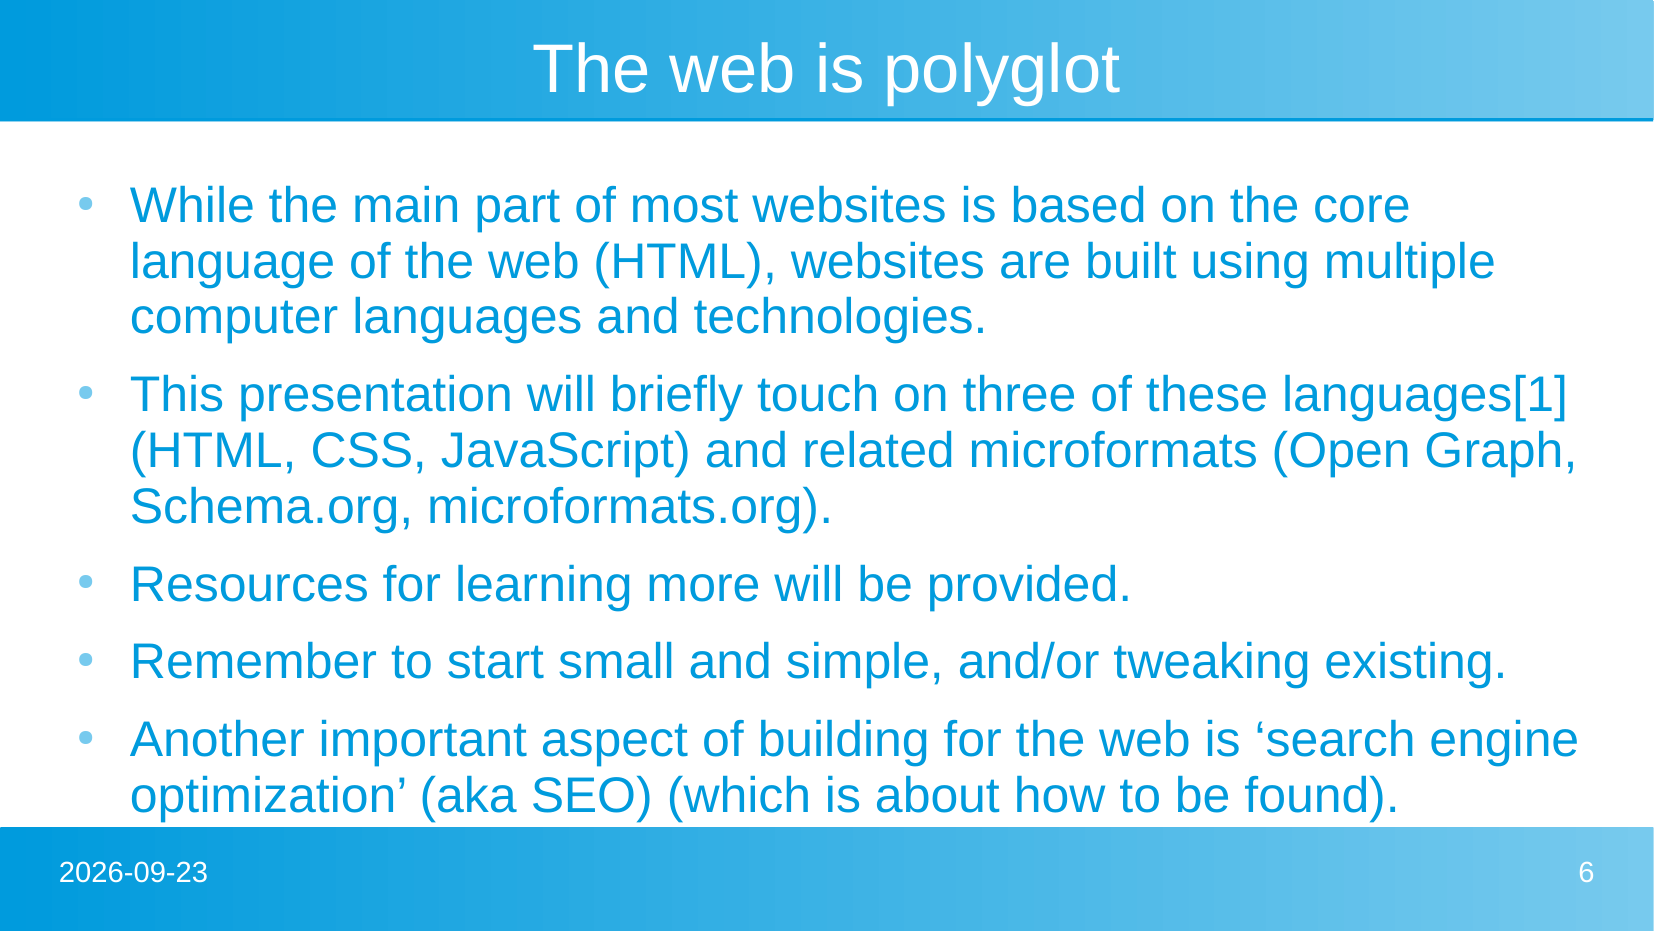

# The web is polyglot
While the main part of most websites is based on the core language of the web (HTML), websites are built using multiple computer languages and technologies.
This presentation will briefly touch on three of these languages[1] (HTML, CSS, JavaScript) and related microformats (Open Graph, Schema.org, microformats.org).
Resources for learning more will be provided.
Remember to start small and simple, and/or tweaking existing.
Another important aspect of building for the web is ‘search engine optimization’ (aka SEO) (which is about how to be found).
6